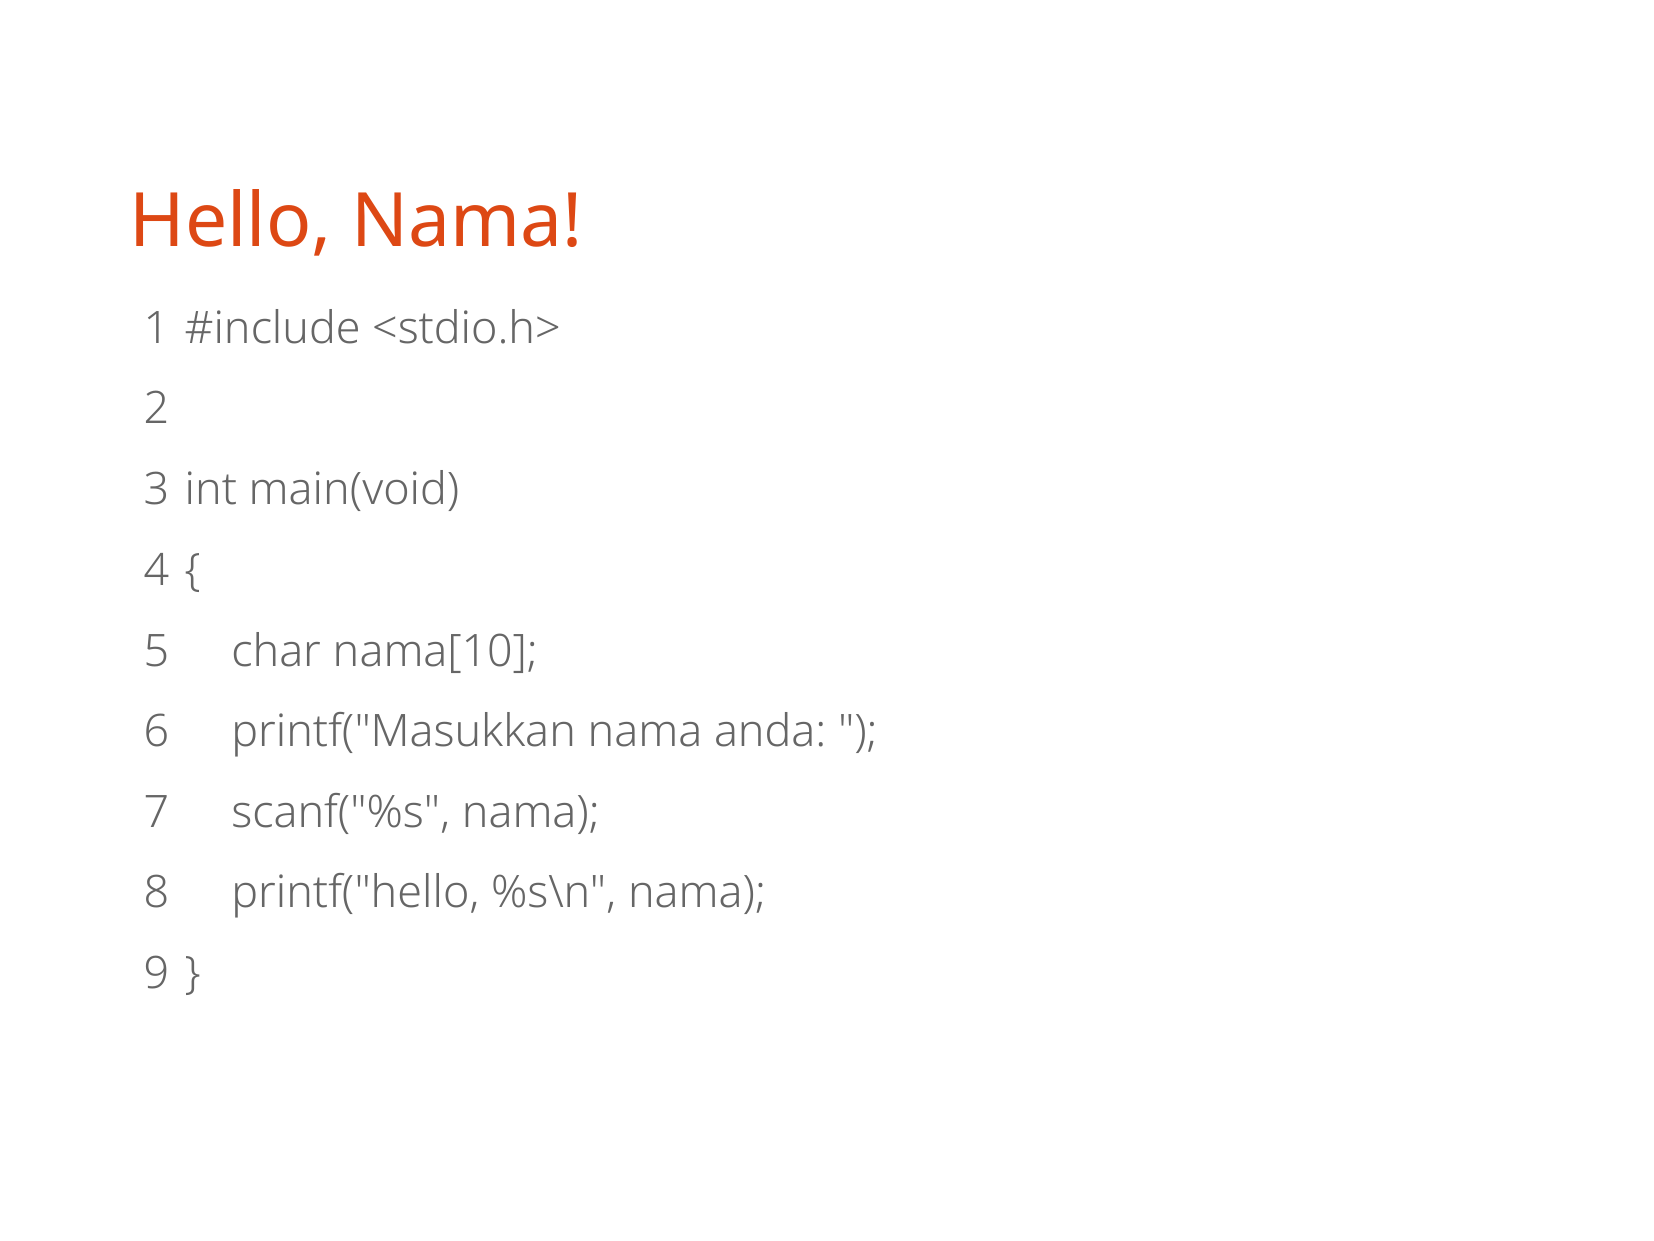

# Hello, Nama!
#include <stdio.h>
int main(void)
{
 char nama[10];
 printf("Masukkan nama anda: ");
 scanf("%s", nama);
 printf("hello, %s\n", nama);
}